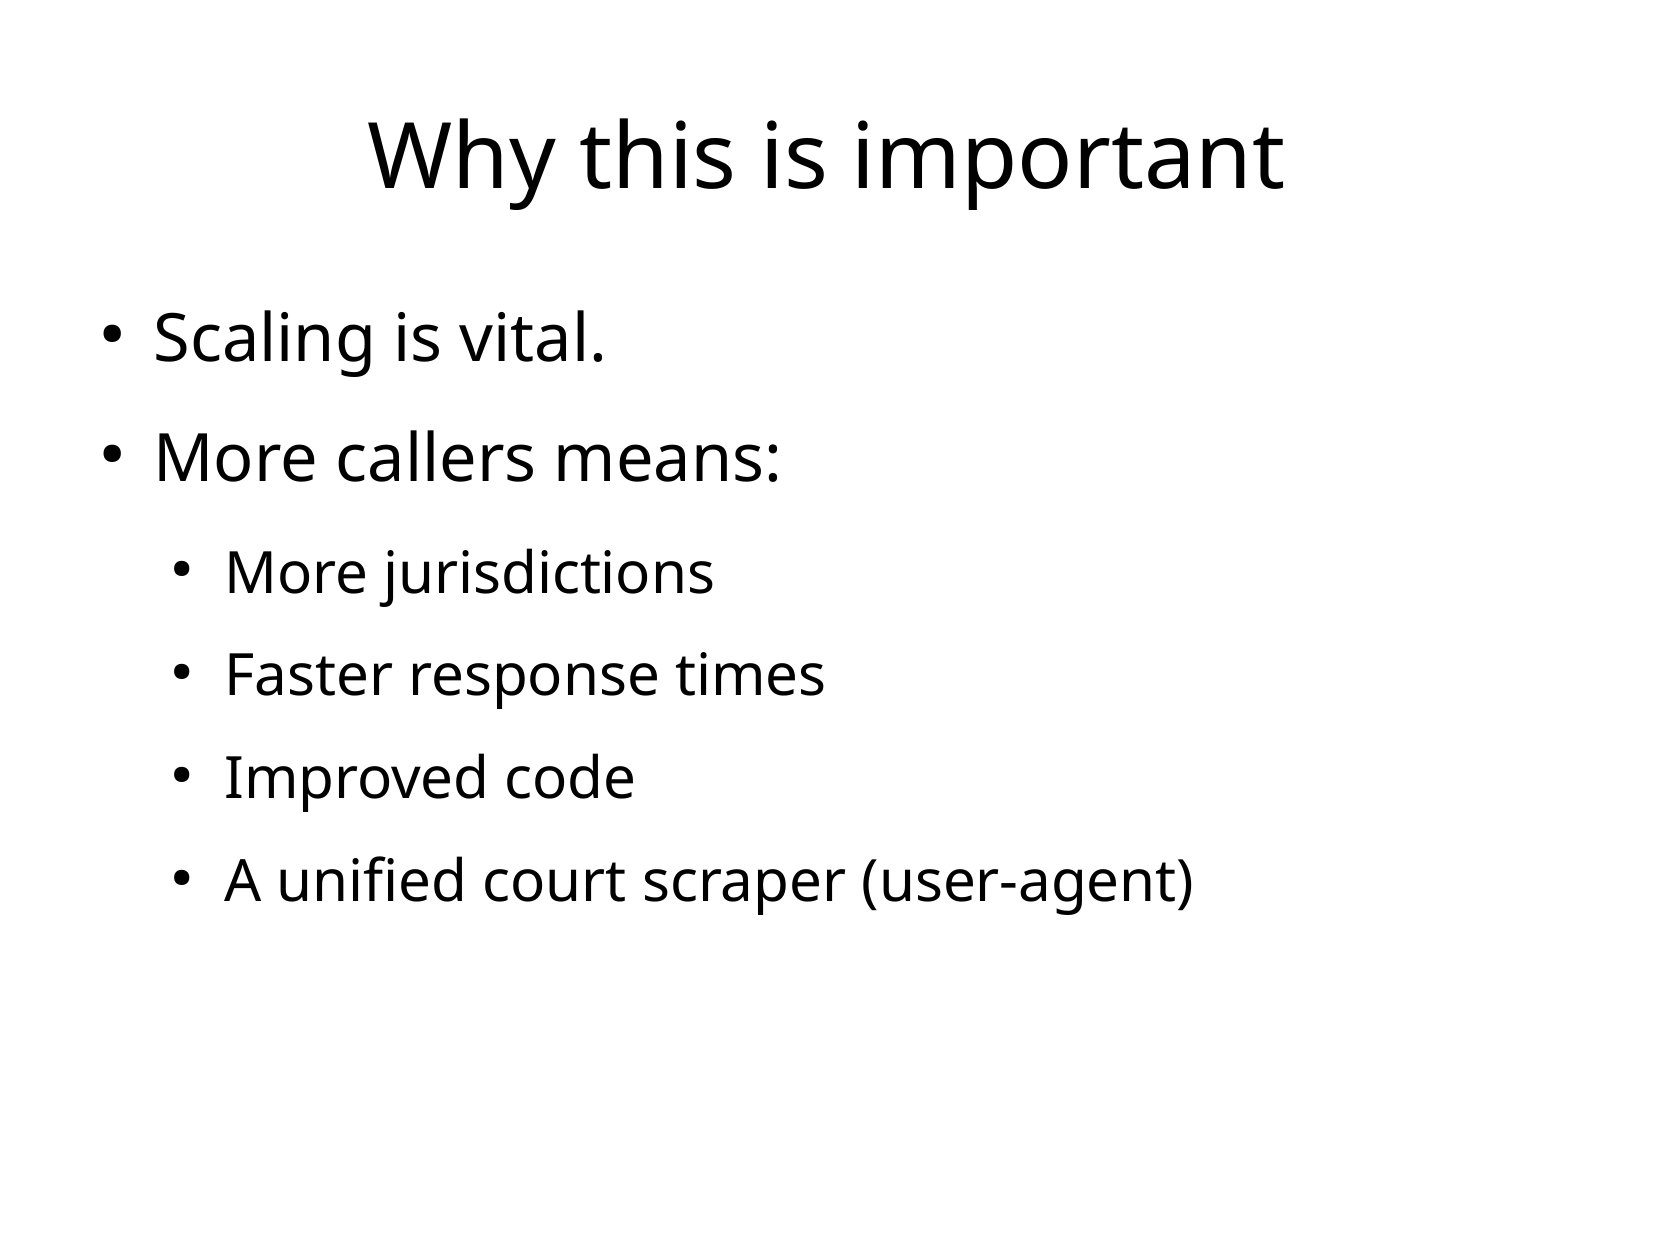

# Why this is important
Scaling is vital.
More callers means:
More jurisdictions
Faster response times
Improved code
A unified court scraper (user-agent)